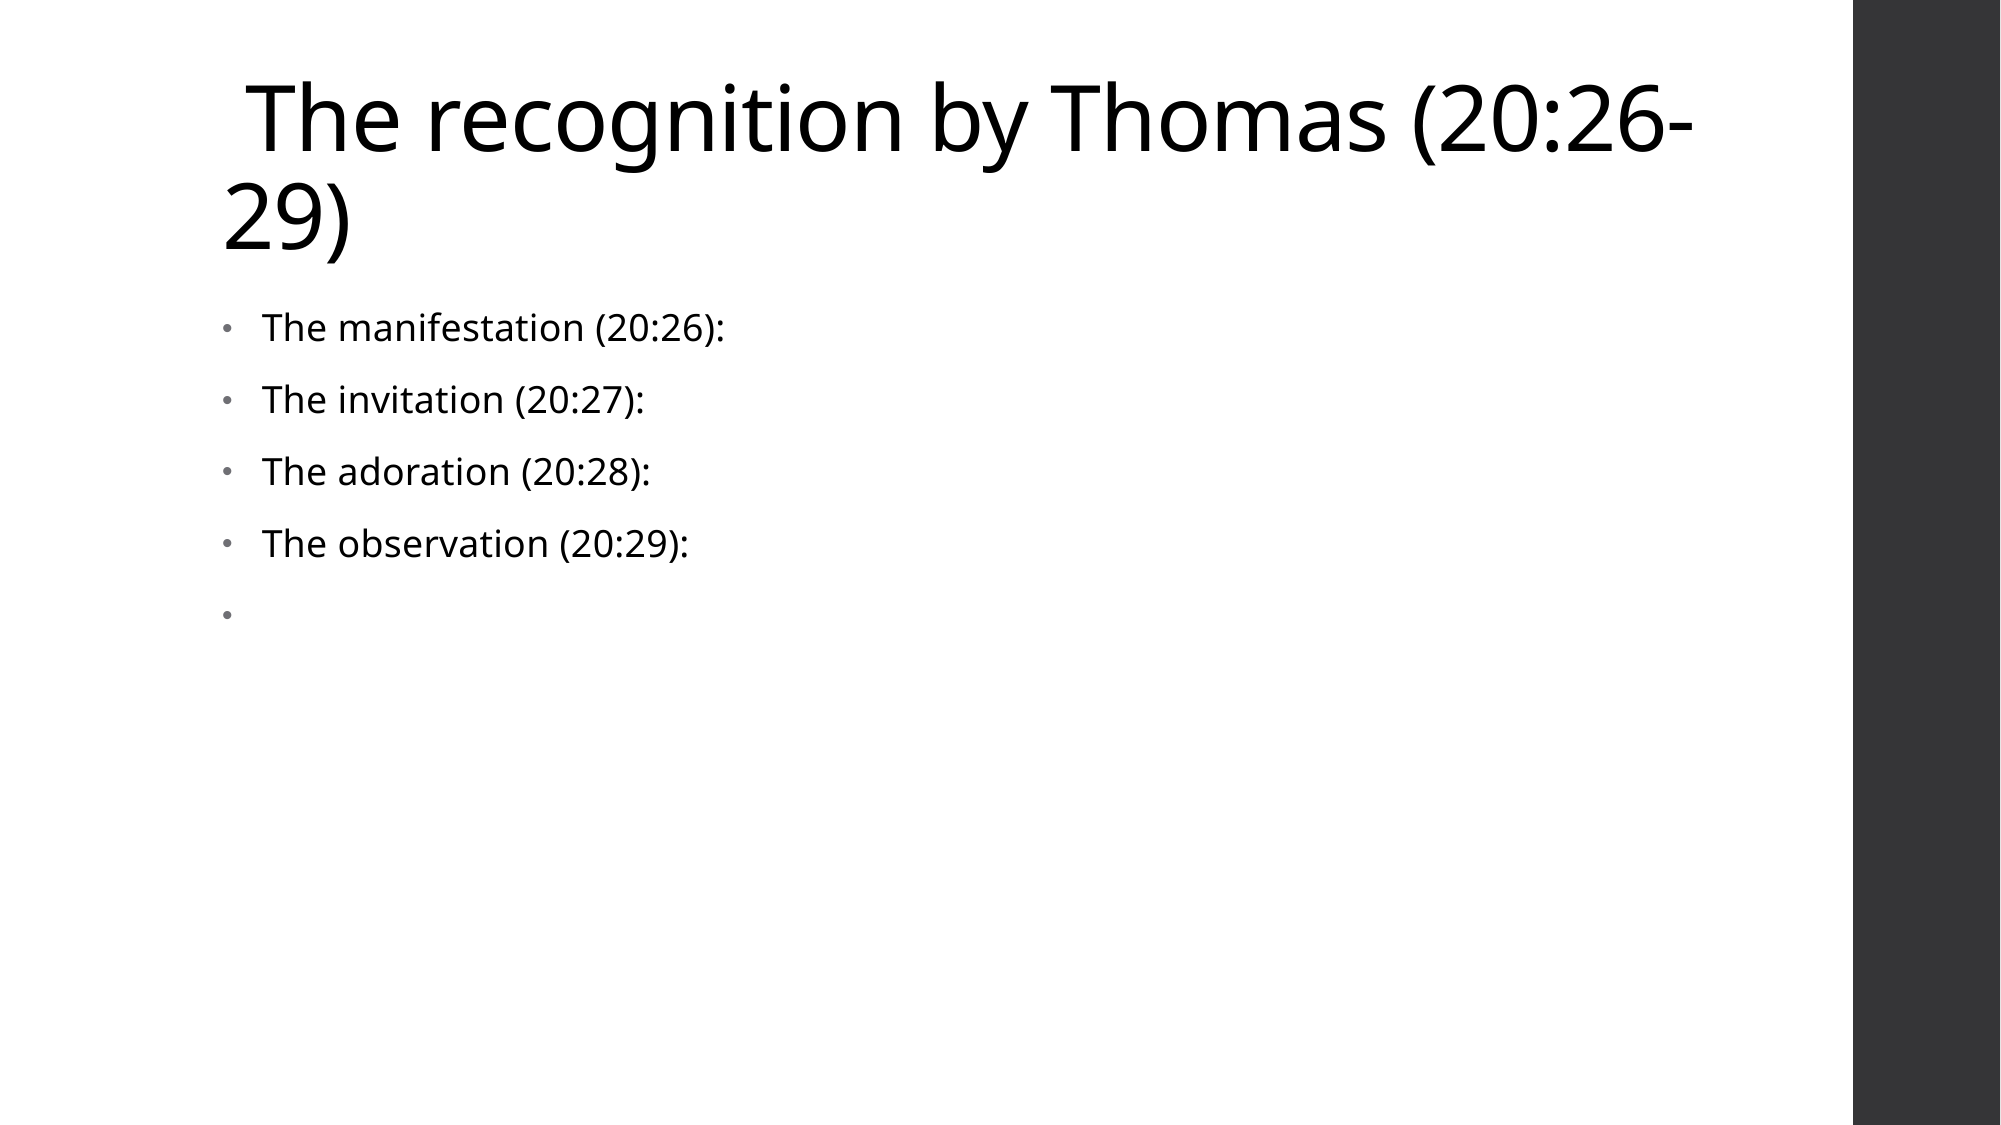

# The recognition by Thomas (20:26-29)
 The manifestation (20:26):
 The invitation (20:27):
 The adoration (20:28):
 The observation (20:29):